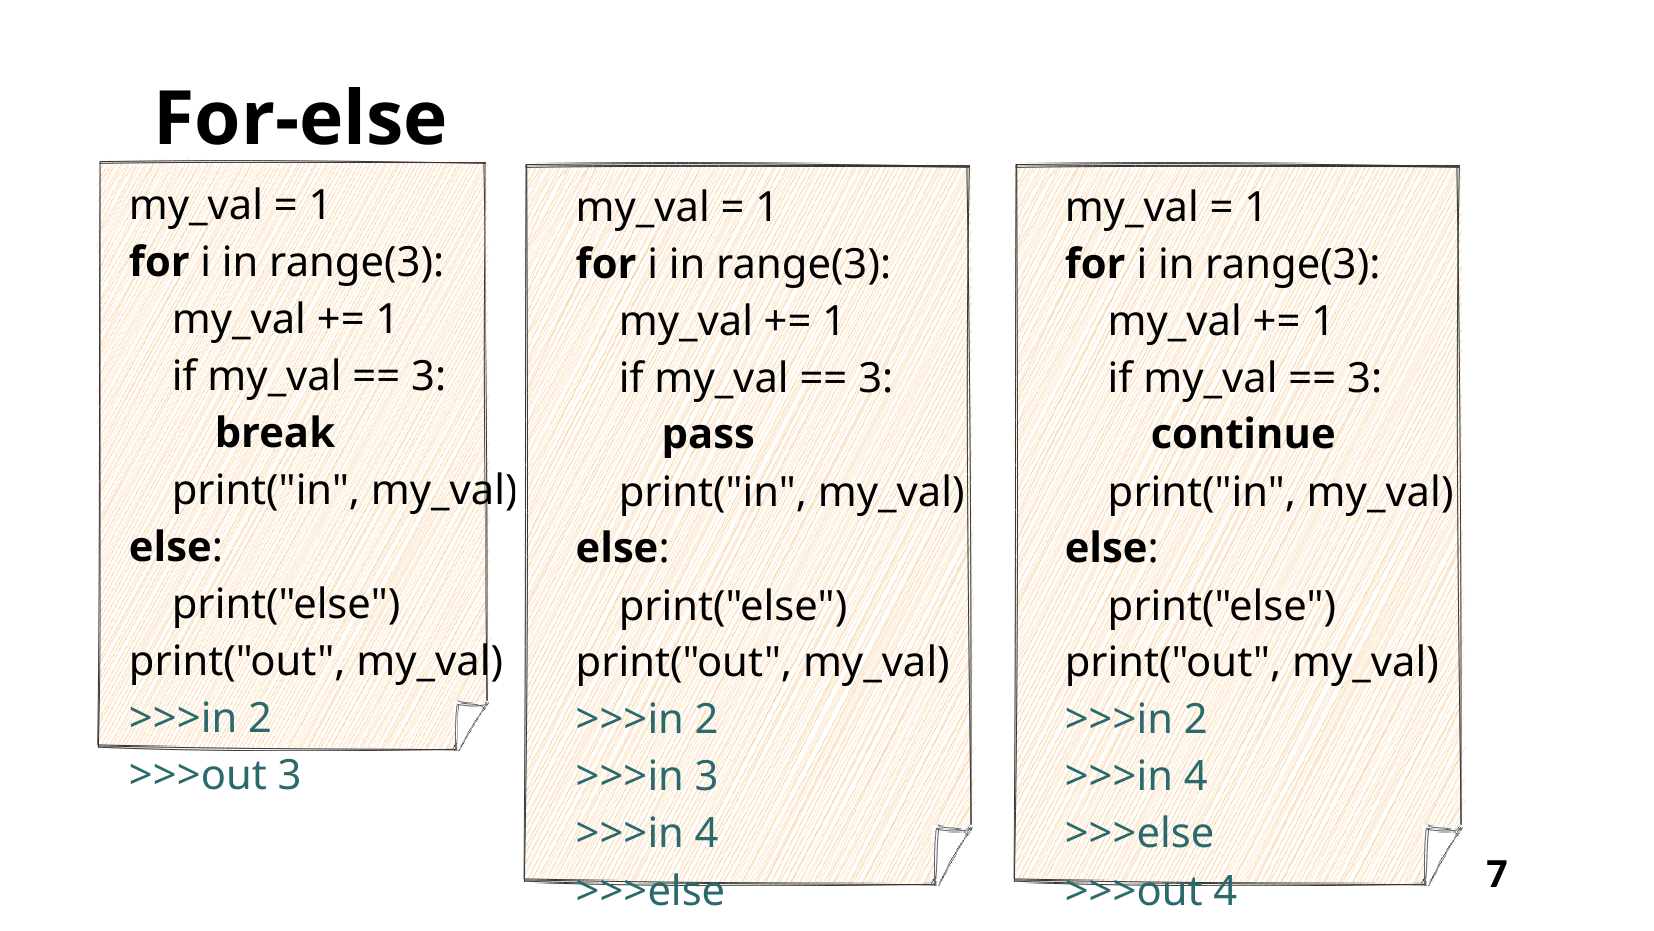

# For-else
my_val = 1
for i in range(3):
 my_val += 1
 if my_val == 3:
 break
 print("in", my_val)
else:
 print("else")
print("out", my_val)
>>>in 2
>>>out 3
my_val = 1
for i in range(3):
 my_val += 1
 if my_val == 3:
 pass
 print("in", my_val)
else:
 print("else")
print("out", my_val)
>>>in 2
>>>in 3
>>>in 4
>>>else
>>>out 4
my_val = 1
for i in range(3):
 my_val += 1
 if my_val == 3:
 continue
 print("in", my_val)
else:
 print("else")
print("out", my_val)
>>>in 2
>>>in 4
>>>else
>>>out 4